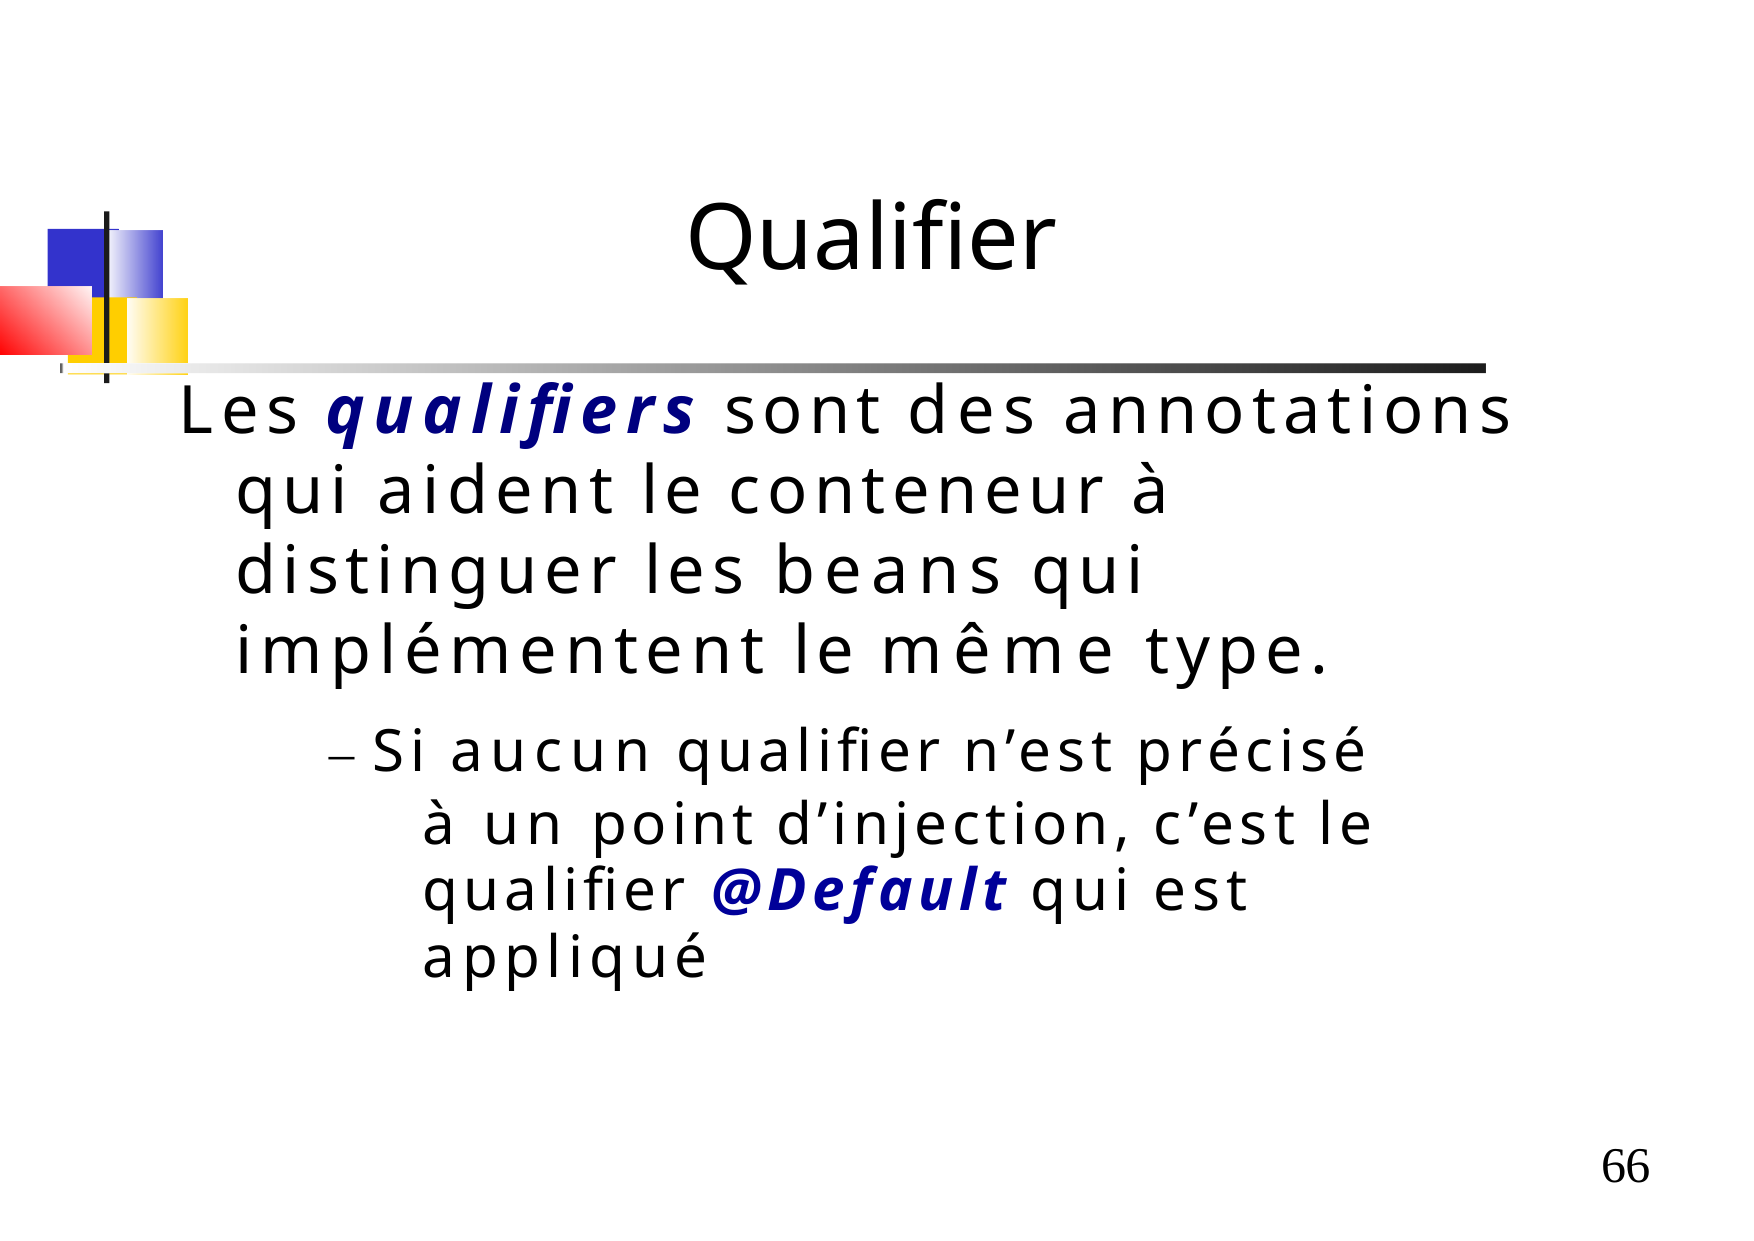

# Qualifier
Les qualifiers sont des annotations qui aident le conteneur à distinguer les beans qui implémentent le même type.
– Si aucun qualifier n’est précisé à un point d’injection, c’est le qualifier @Default qui est appliqué
66